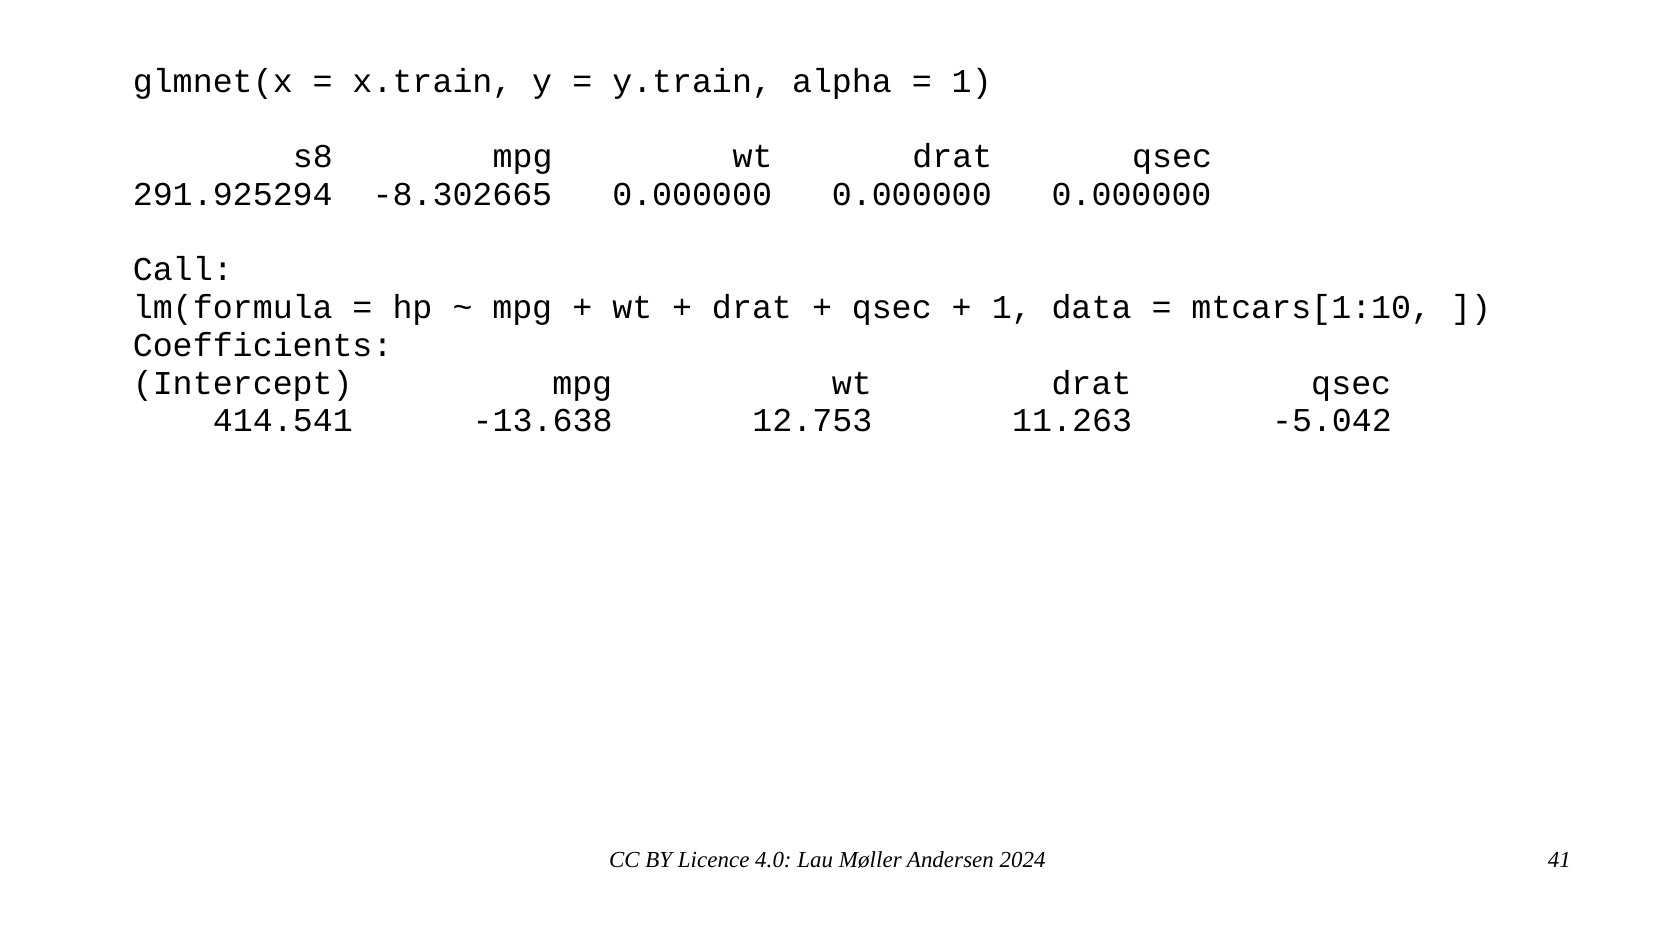

glmnet(x = x.train, y = y.train, alpha = 1)
 s8 mpg wt drat qsec
291.925294 -8.302665 0.000000 0.000000 0.000000
Call:
lm(formula = hp ~ mpg + wt + drat + qsec + 1, data = mtcars[1:10, ])
Coefficients:
(Intercept) mpg wt drat qsec
 414.541 -13.638 12.753 11.263 -5.042
CC BY Licence 4.0: Lau Møller Andersen 2024
41